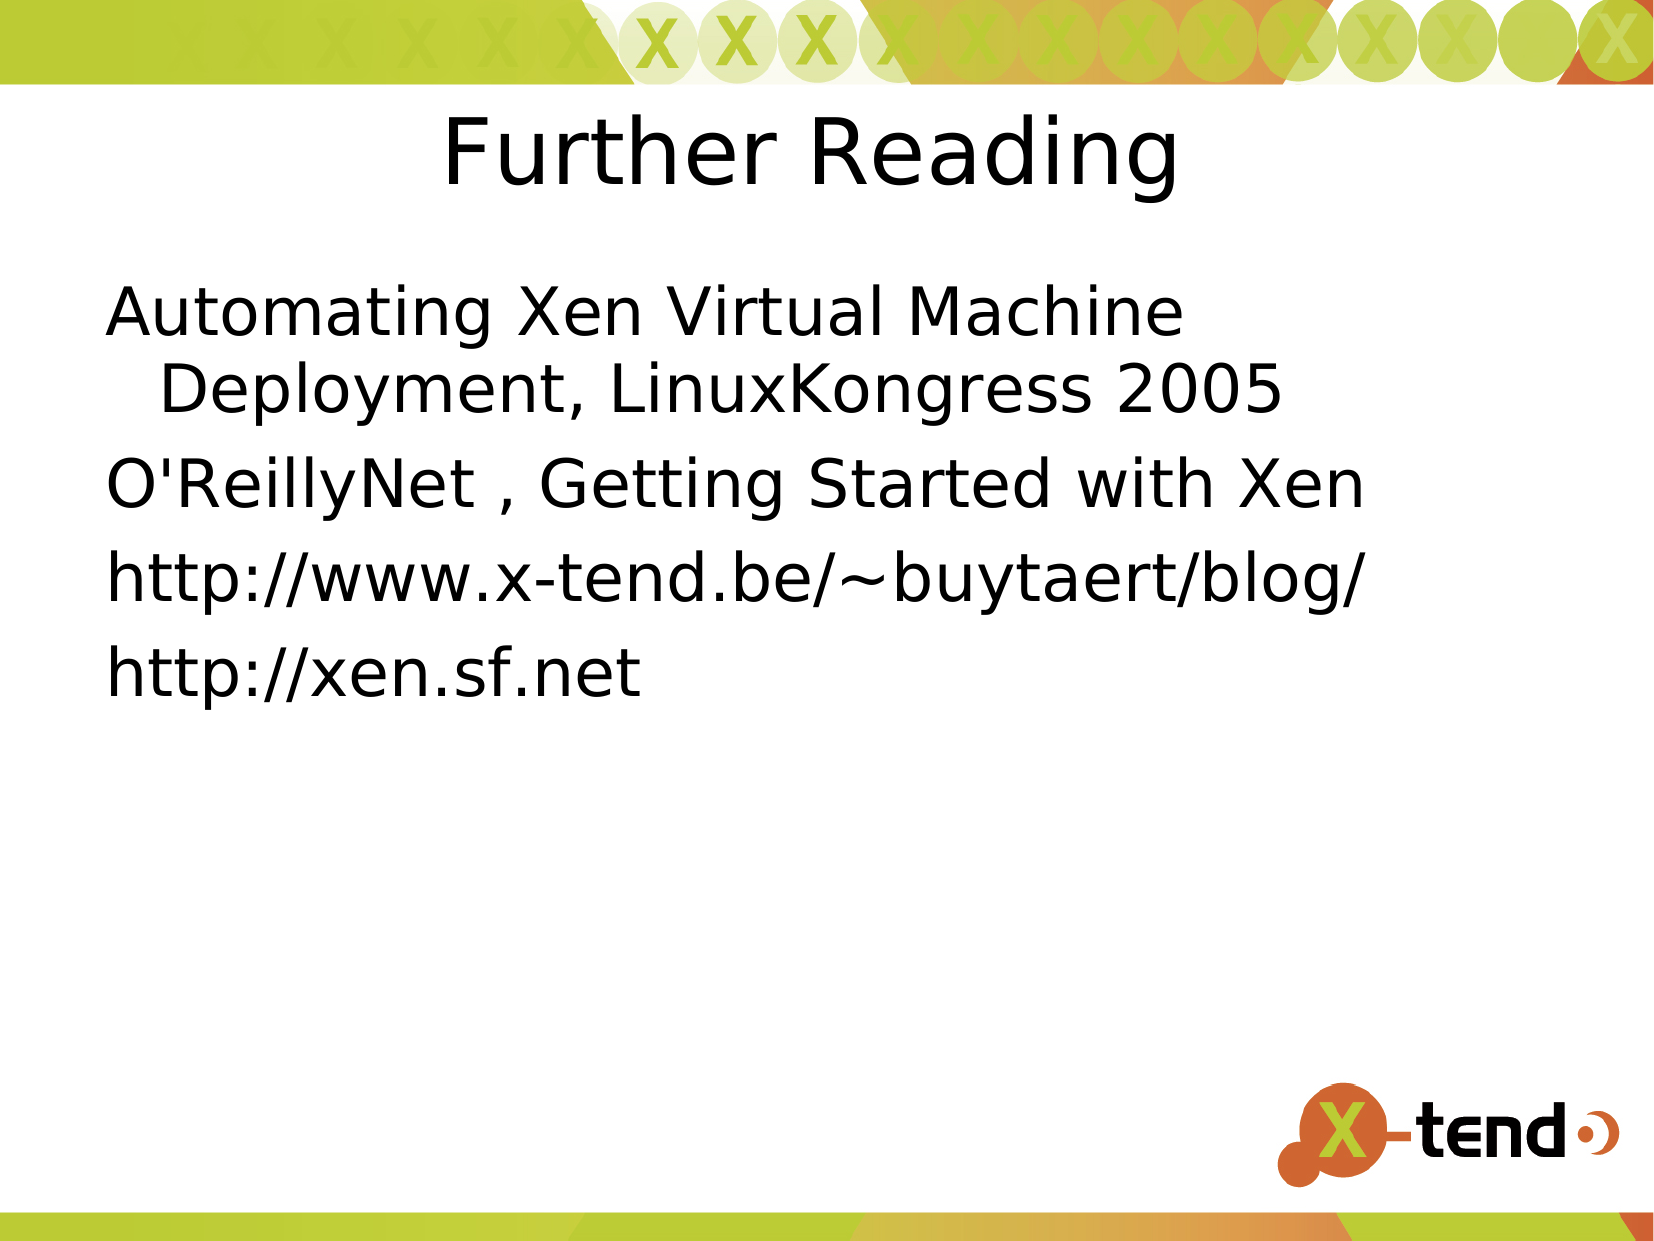

# Further Reading
Automating Xen Virtual Machine Deployment, LinuxKongress 2005
O'ReillyNet , Getting Started with Xen
http://www.x-tend.be/~buytaert/blog/
http://xen.sf.net